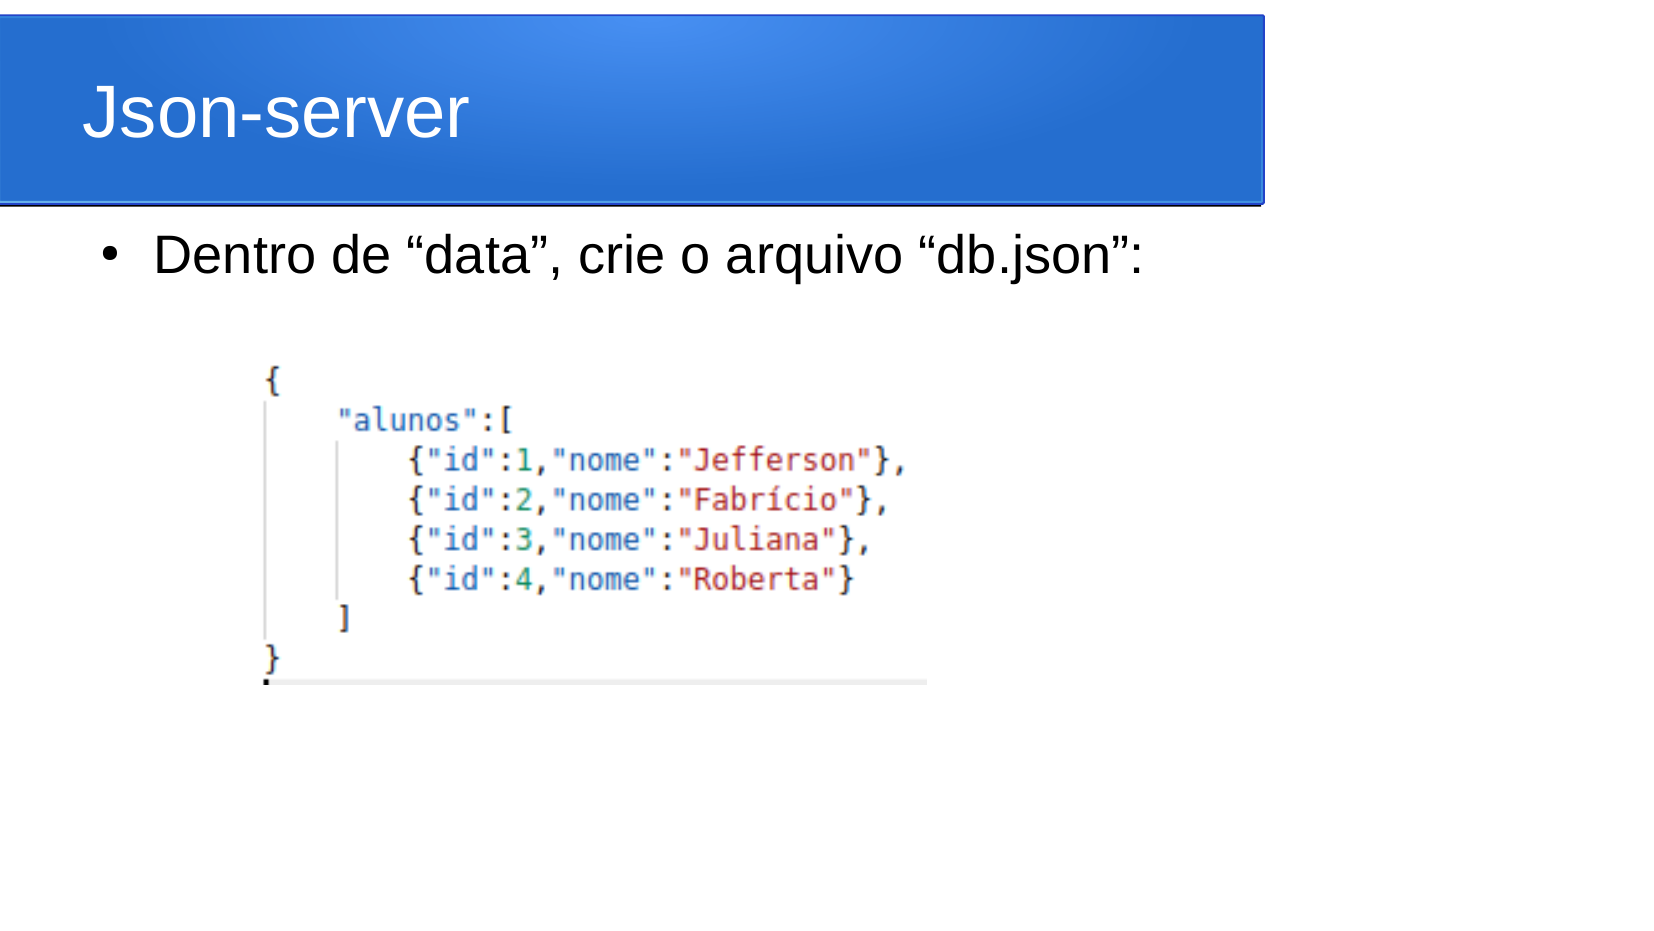

# Json-server
Dentro de “data”, crie o arquivo “db.json”: